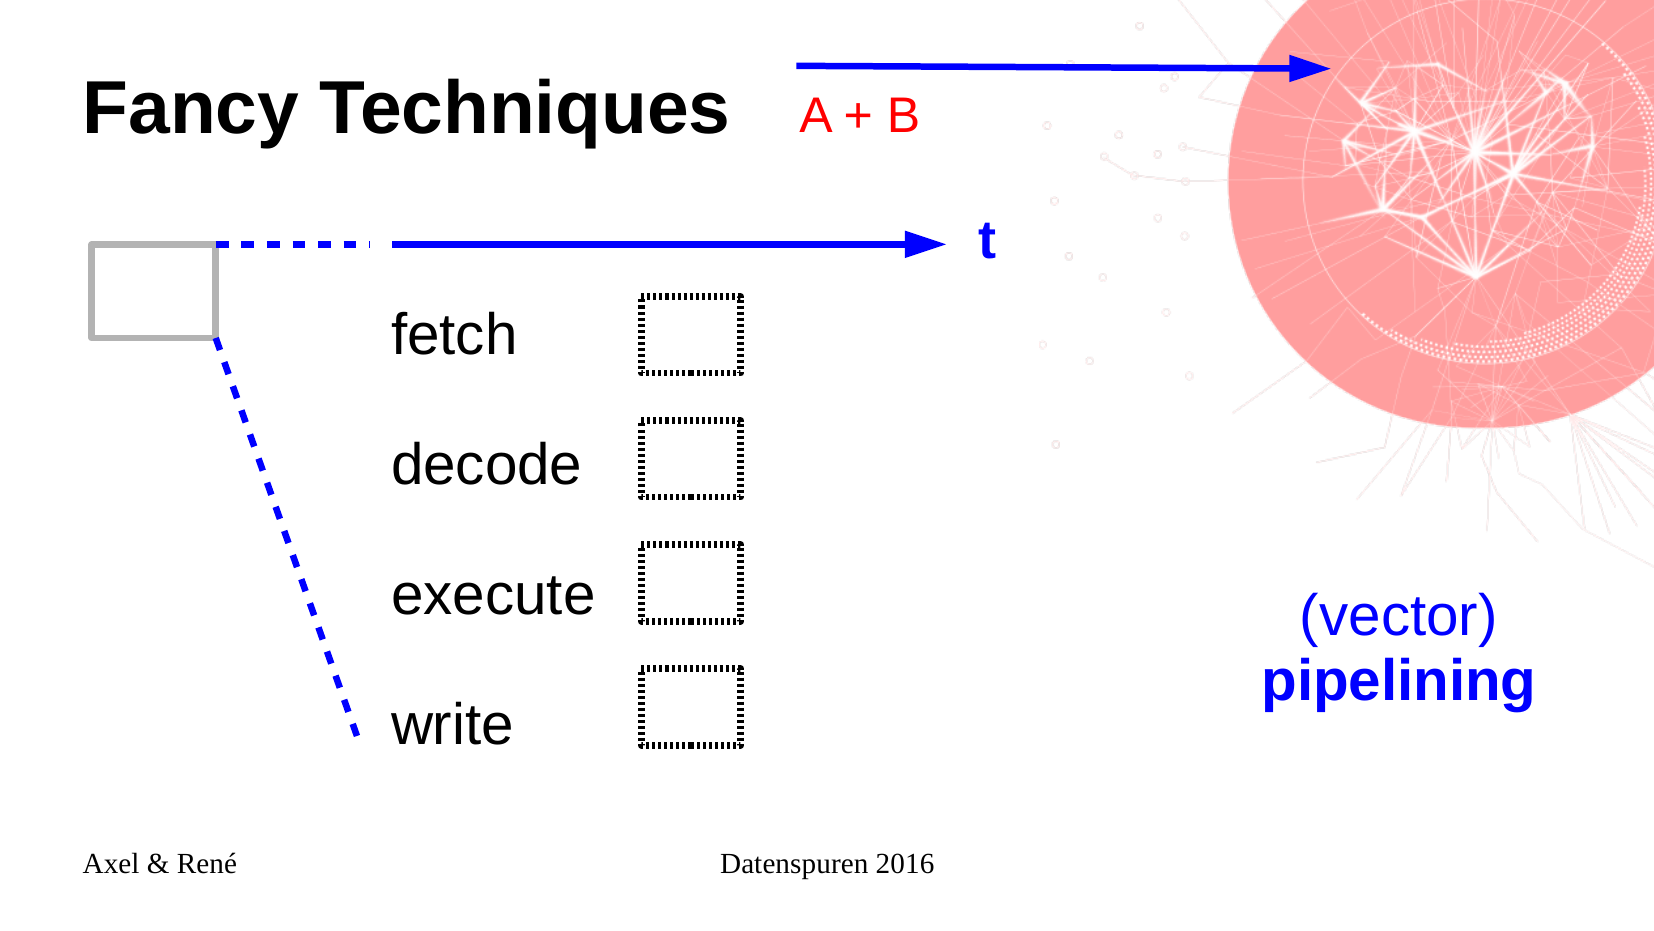

# Fancy Techniques
A + B
t
fetch
decode
execute
write
(vector) pipelining